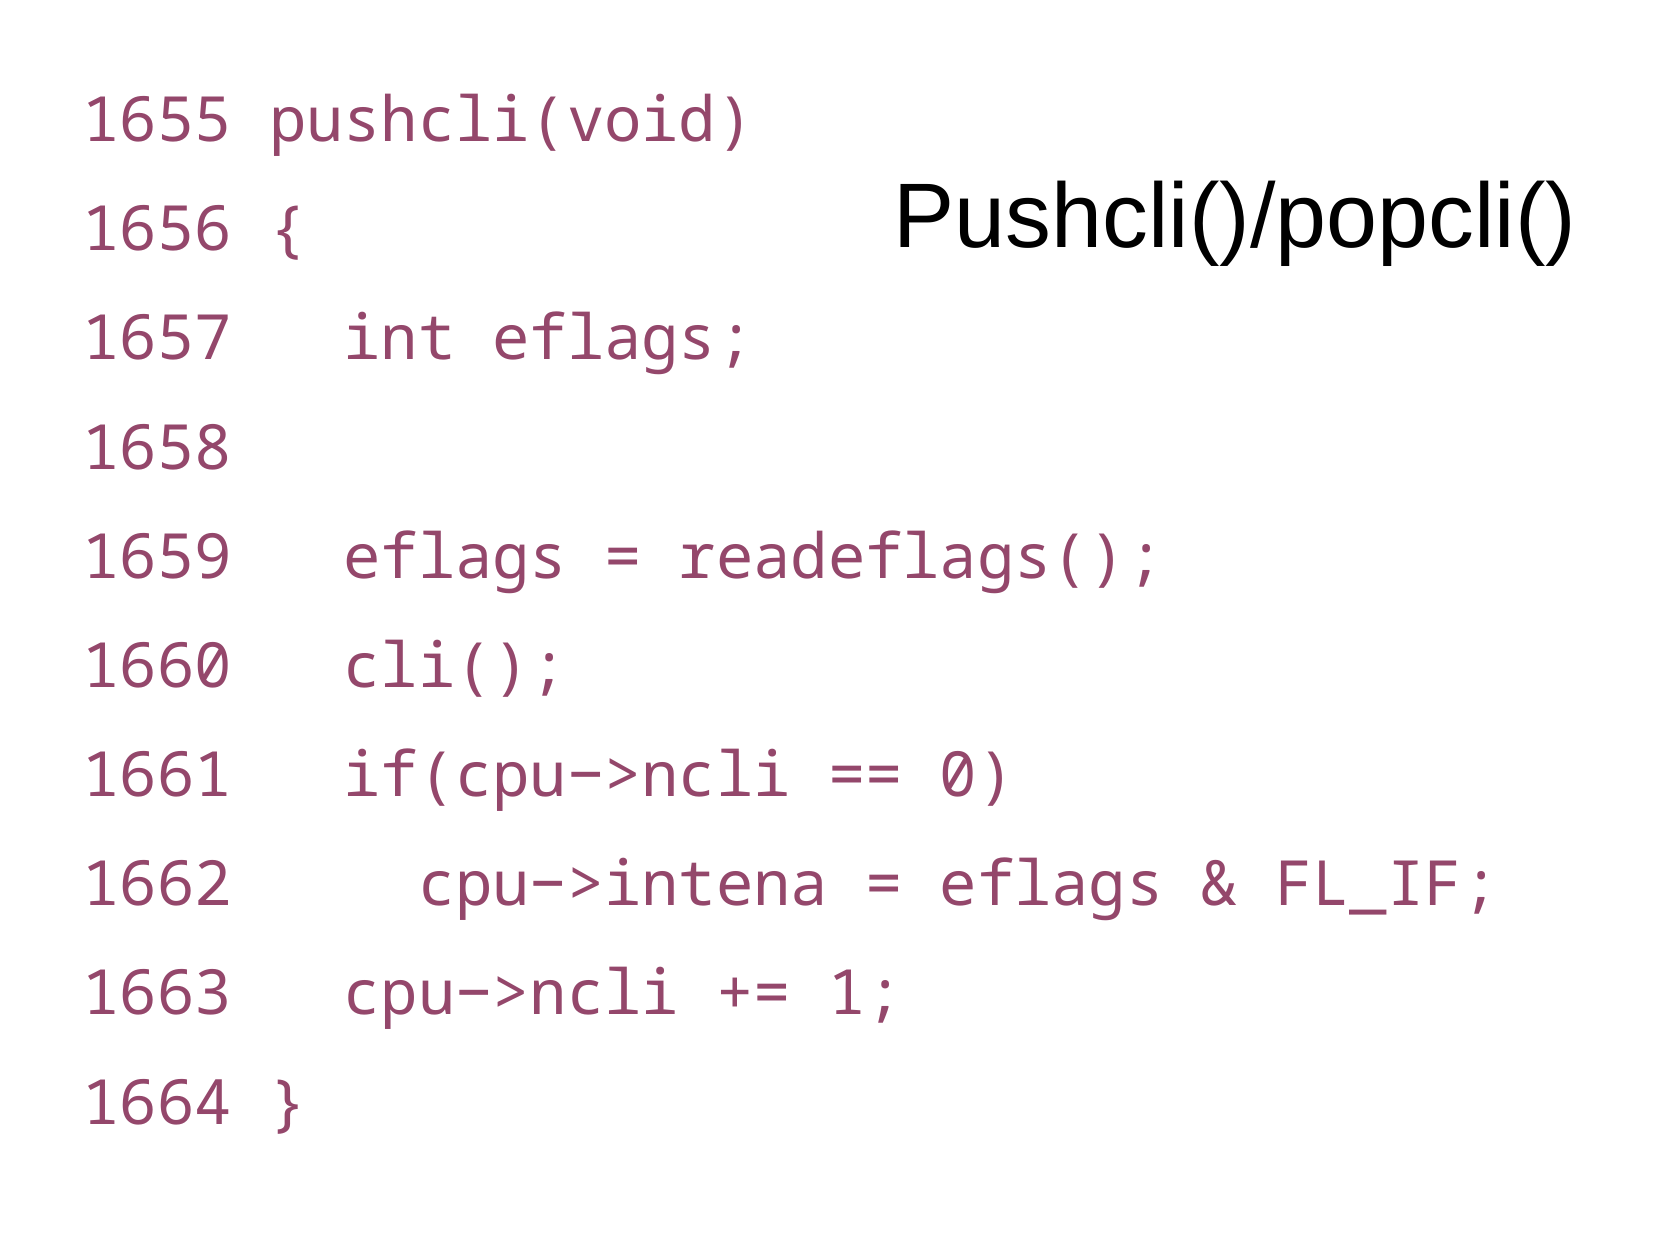

# 1655 pushcli(void)
1656 {
1657 int eflags;
1658
1659 eflags = readeflags();
1660 cli();
1661 if(cpu−>ncli == 0)
1662 cpu−>intena = eflags & FL_IF;
1663 cpu−>ncli += 1;
1664 }
Pushcli()/popcli()